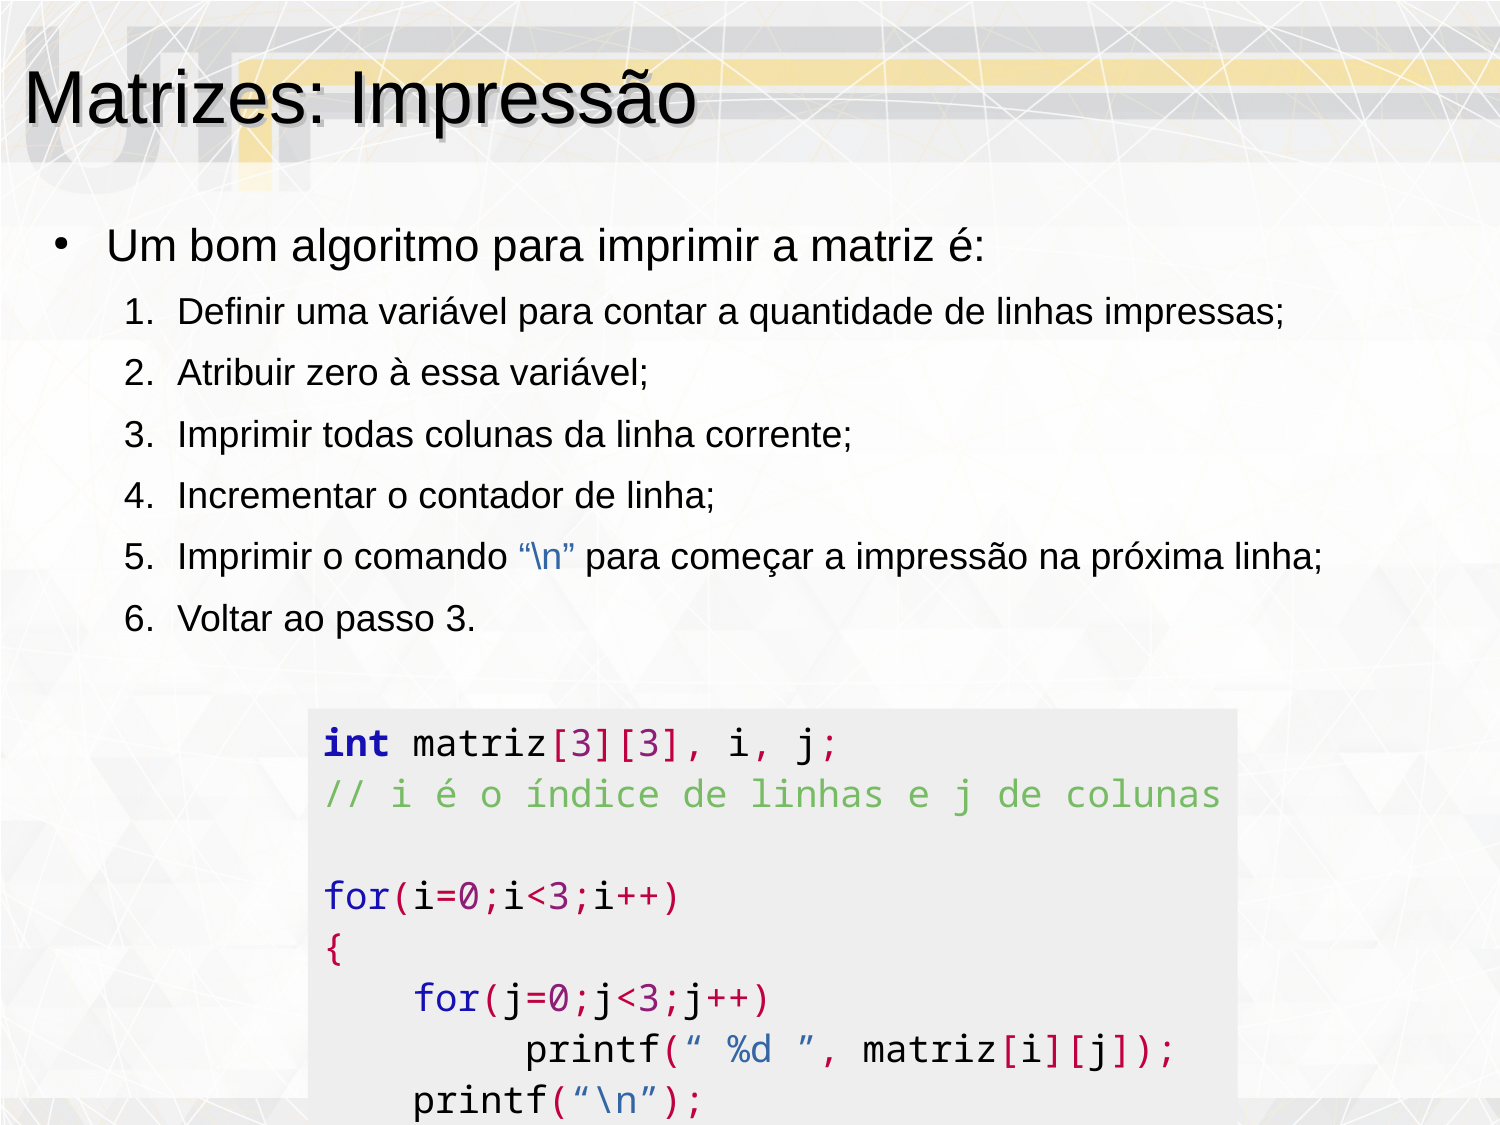

# Matrizes: Impressão
Um bom algoritmo para imprimir a matriz é:
Definir uma variável para contar a quantidade de linhas impressas;
Atribuir zero à essa variável;
Imprimir todas colunas da linha corrente;
Incrementar o contador de linha;
Imprimir o comando “\n” para começar a impressão na próxima linha;
Voltar ao passo 3.
int matriz[3][3], i, j;
// i é o índice de linhas e j de colunas
for(i=0;i<3;i++)
{
 for(j=0;j<3;j++)
 printf(“ %d ”, matriz[i][j]);
 printf(“\n”);
}